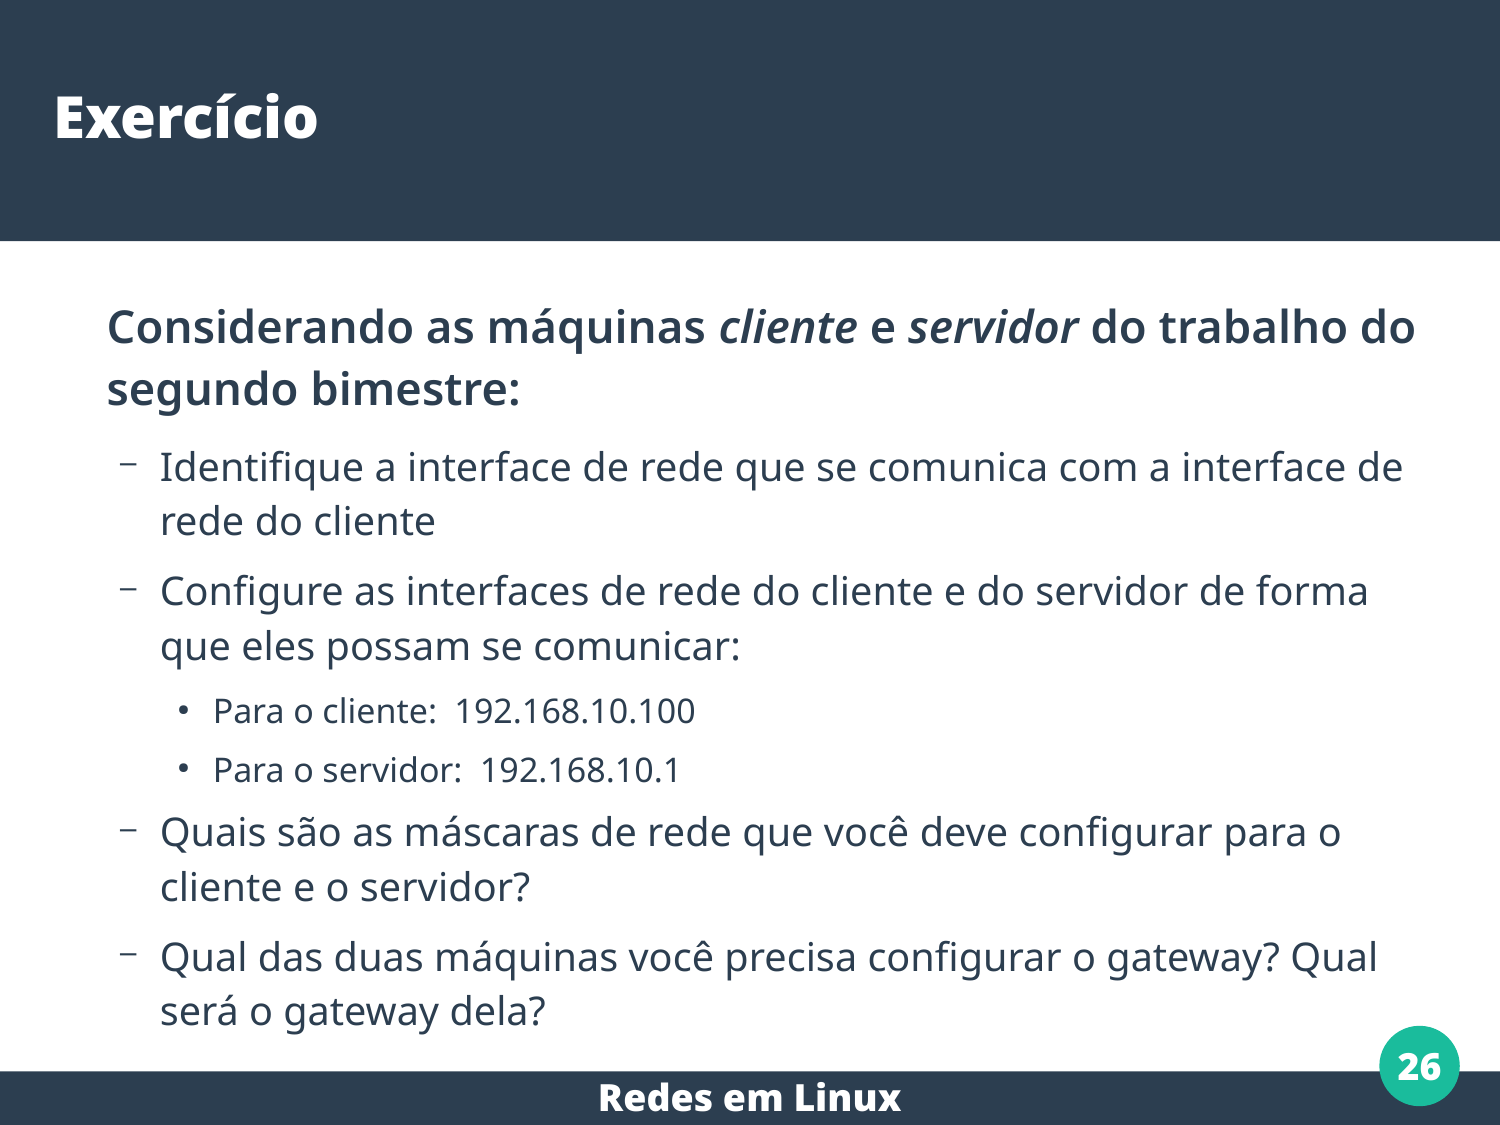

# Exercício
Considerando as máquinas cliente e servidor do trabalho do segundo bimestre:
Identifique a interface de rede que se comunica com a interface de rede do cliente
Configure as interfaces de rede do cliente e do servidor de forma que eles possam se comunicar:
Para o cliente: 192.168.10.100
Para o servidor: 192.168.10.1
Quais são as máscaras de rede que você deve configurar para o cliente e o servidor?
Qual das duas máquinas você precisa configurar o gateway? Qual será o gateway dela?
26
Redes em Linux